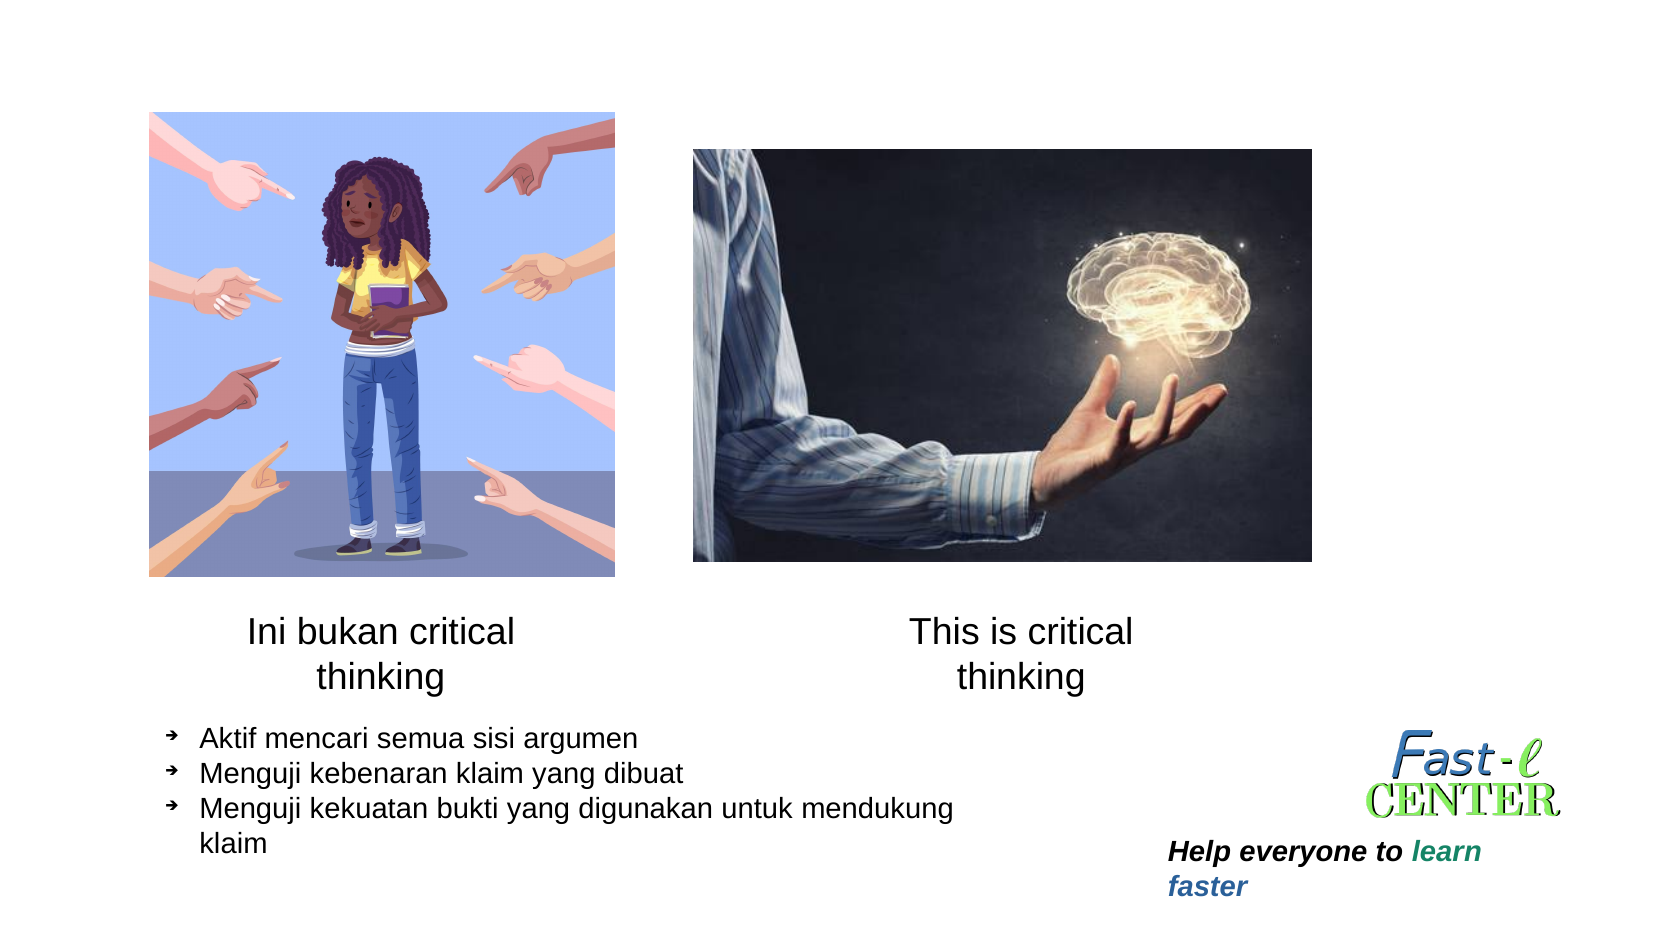

Ini bukan critical thinking
This is critical thinking
Aktif mencari semua sisi argumen
Menguji kebenaran klaim yang dibuat
Menguji kekuatan bukti yang digunakan untuk mendukung klaim
Help everyone to learn faster